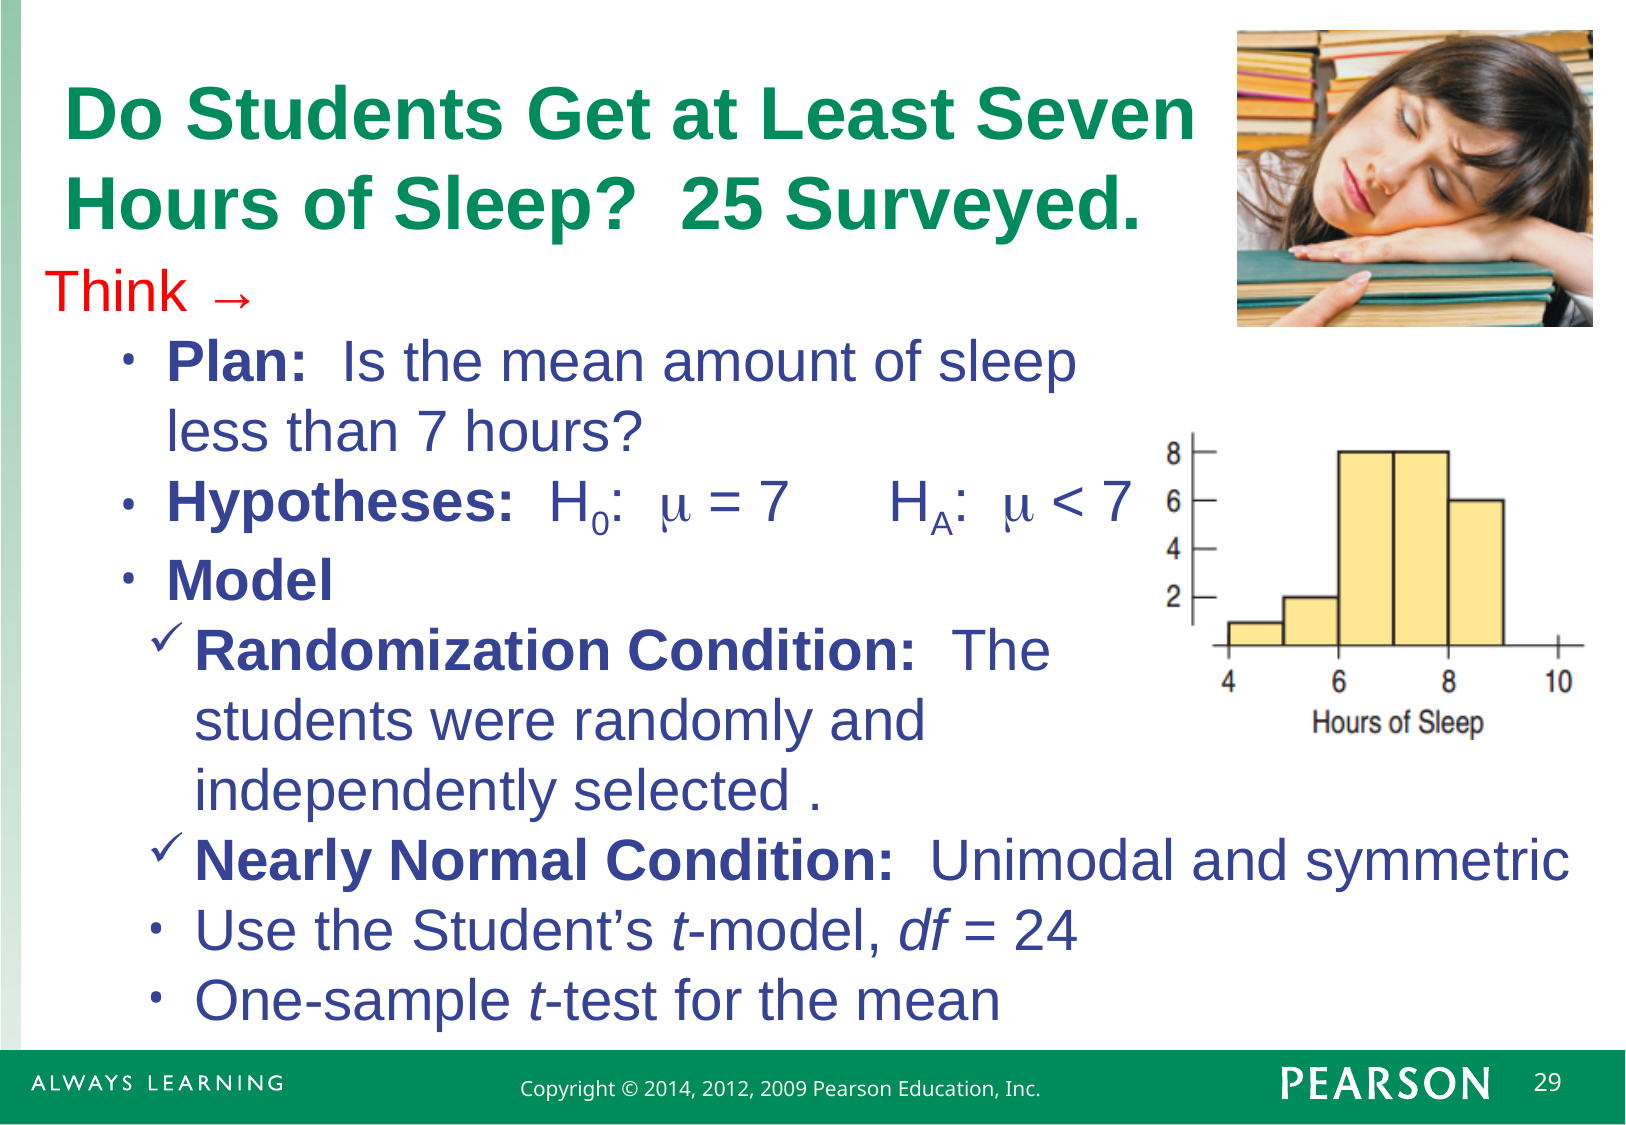

# Do Students Get at Least Seven Hours of Sleep? 25 Surveyed.
Think →
Plan: Is the mean amount of sleep
less than 7 hours?
Hypotheses: H0:  = 7 HA:  < 7
Model
Randomization Condition: The
students were randomly and
independently selected .
Nearly Normal Condition: Unimodal and symmetric
Use the Student’s t-model, df = 24
One-sample t-test for the mean